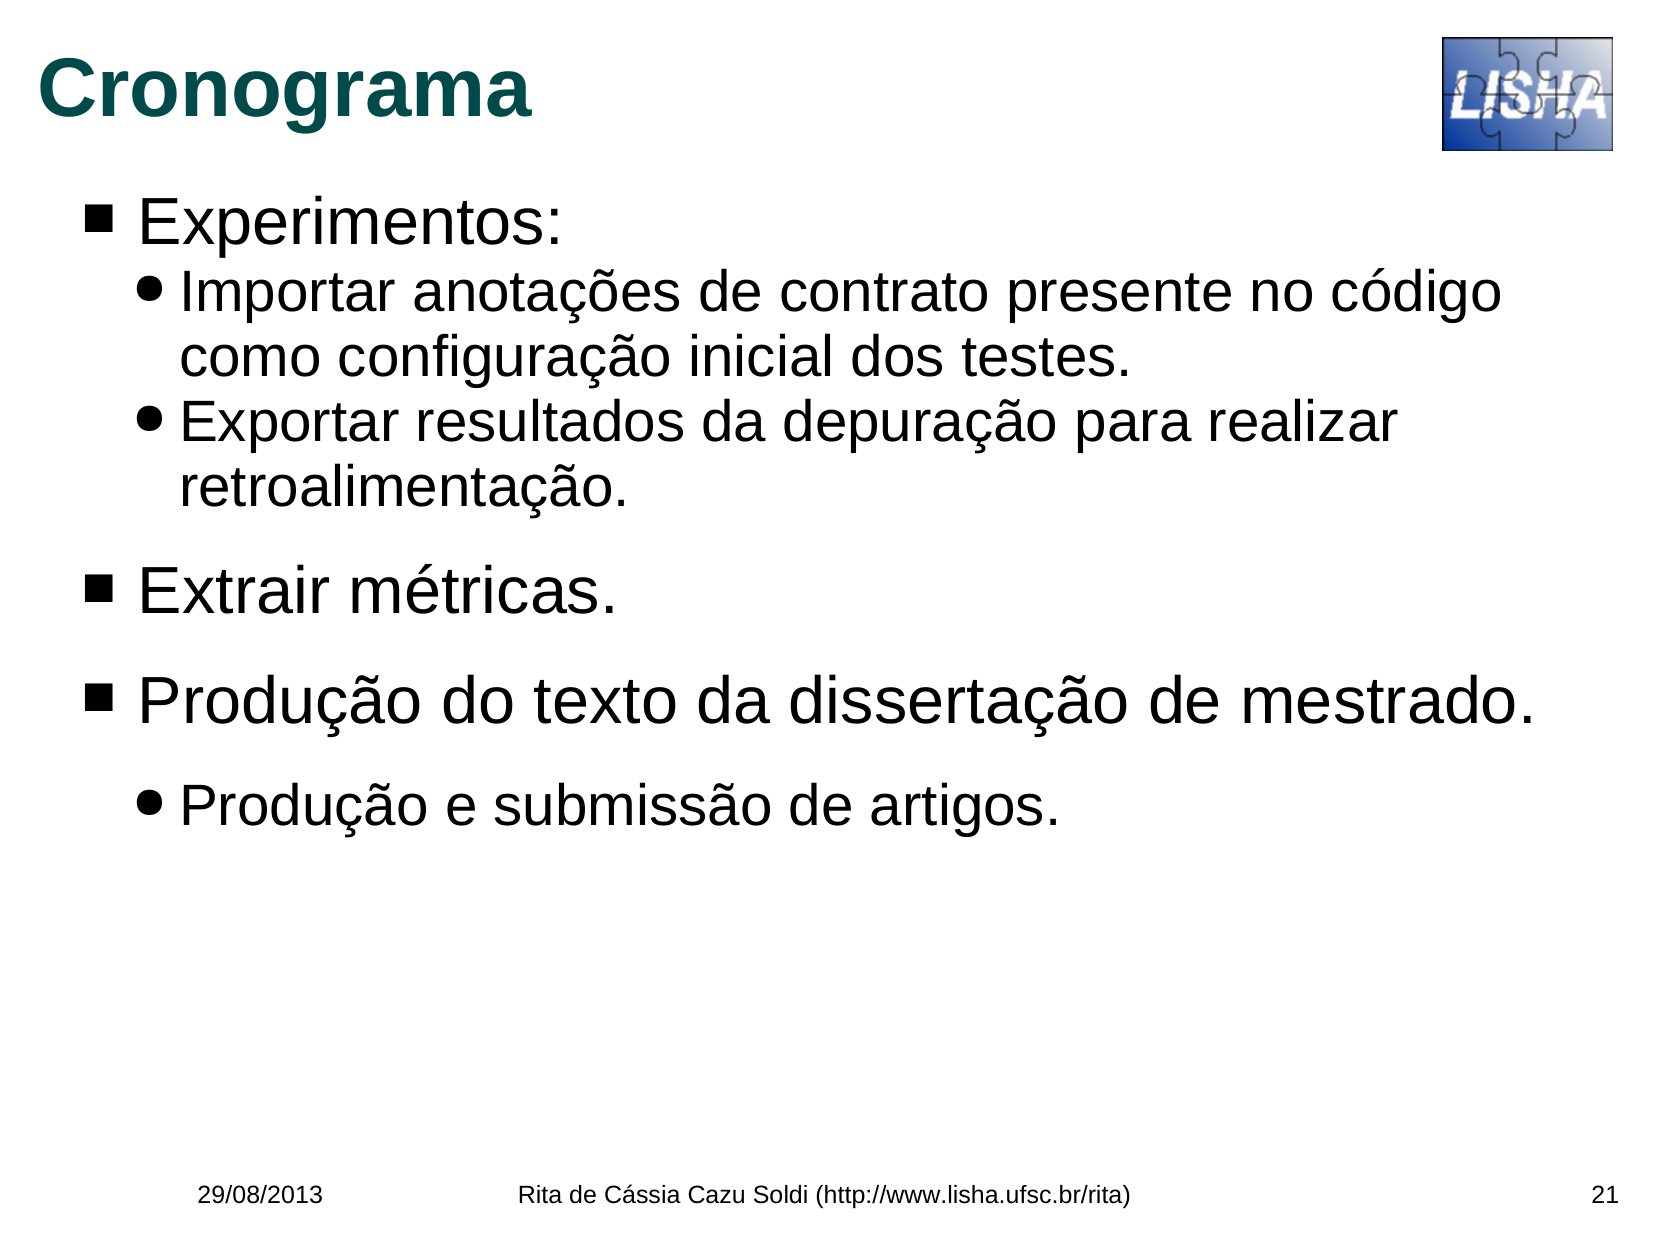

# Cronograma
Experimentos:
Importar anotações de contrato presente no código como configuração inicial dos testes.
Exportar resultados da depuração para realizar retroalimentação.
Extrair métricas.
Produção do texto da dissertação de mestrado.
Produção e submissão de artigos.